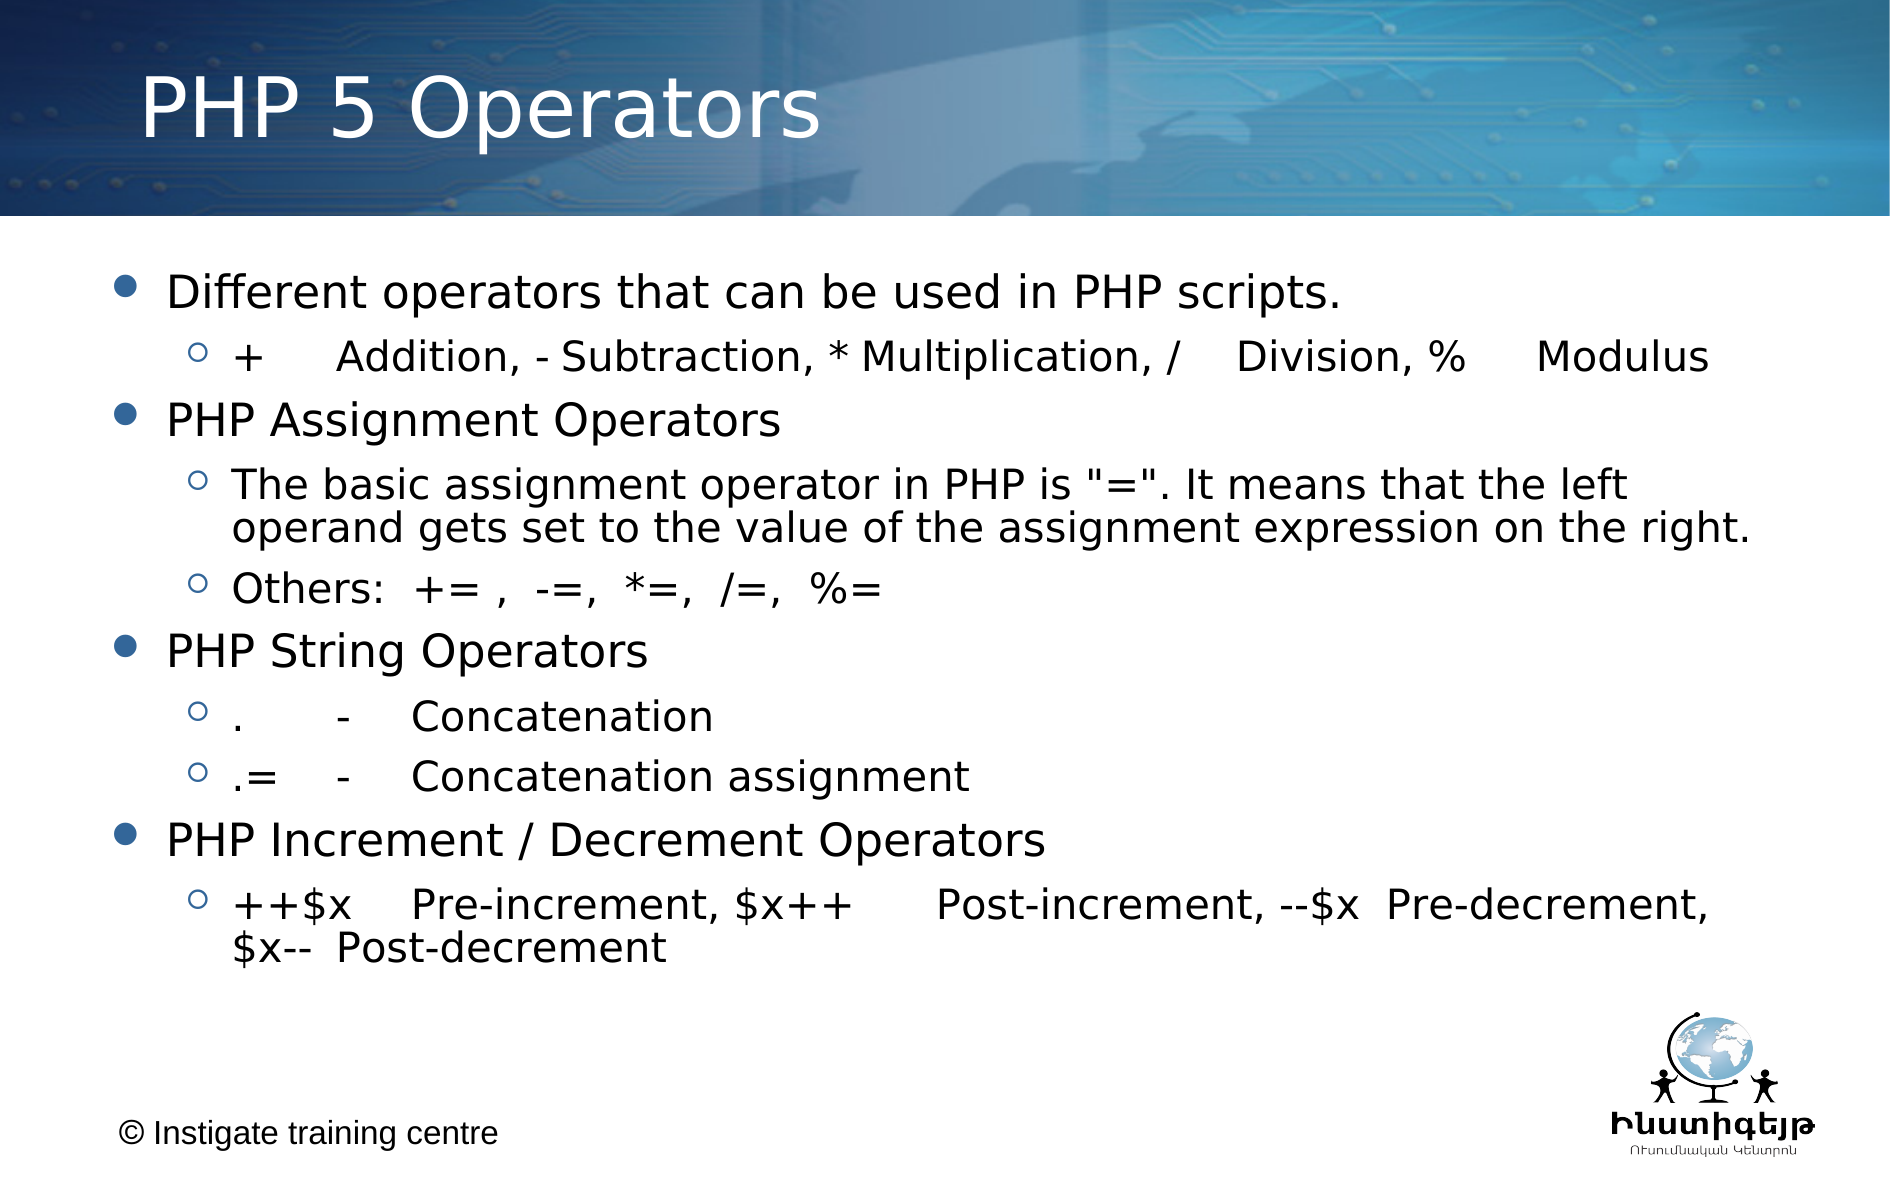

PHP 5 Operators
# Different operators that can be used in PHP scripts.
+	Addition, -	Subtraction, *	Multiplication, /	Division, %	Modulus
PHP Assignment Operators
The basic assignment operator in PHP is "=". It means that the left operand gets set to the value of the assignment expression on the right.
Others: += , -=, *=, /=, %=
PHP String Operators
.		-	Concatenation
.=	-	Concatenation assignment
PHP Increment / Decrement Operators
++$x	Pre-increment, $x++		Post-increment, --$x	Pre-decrement, $x--	Post-decrement